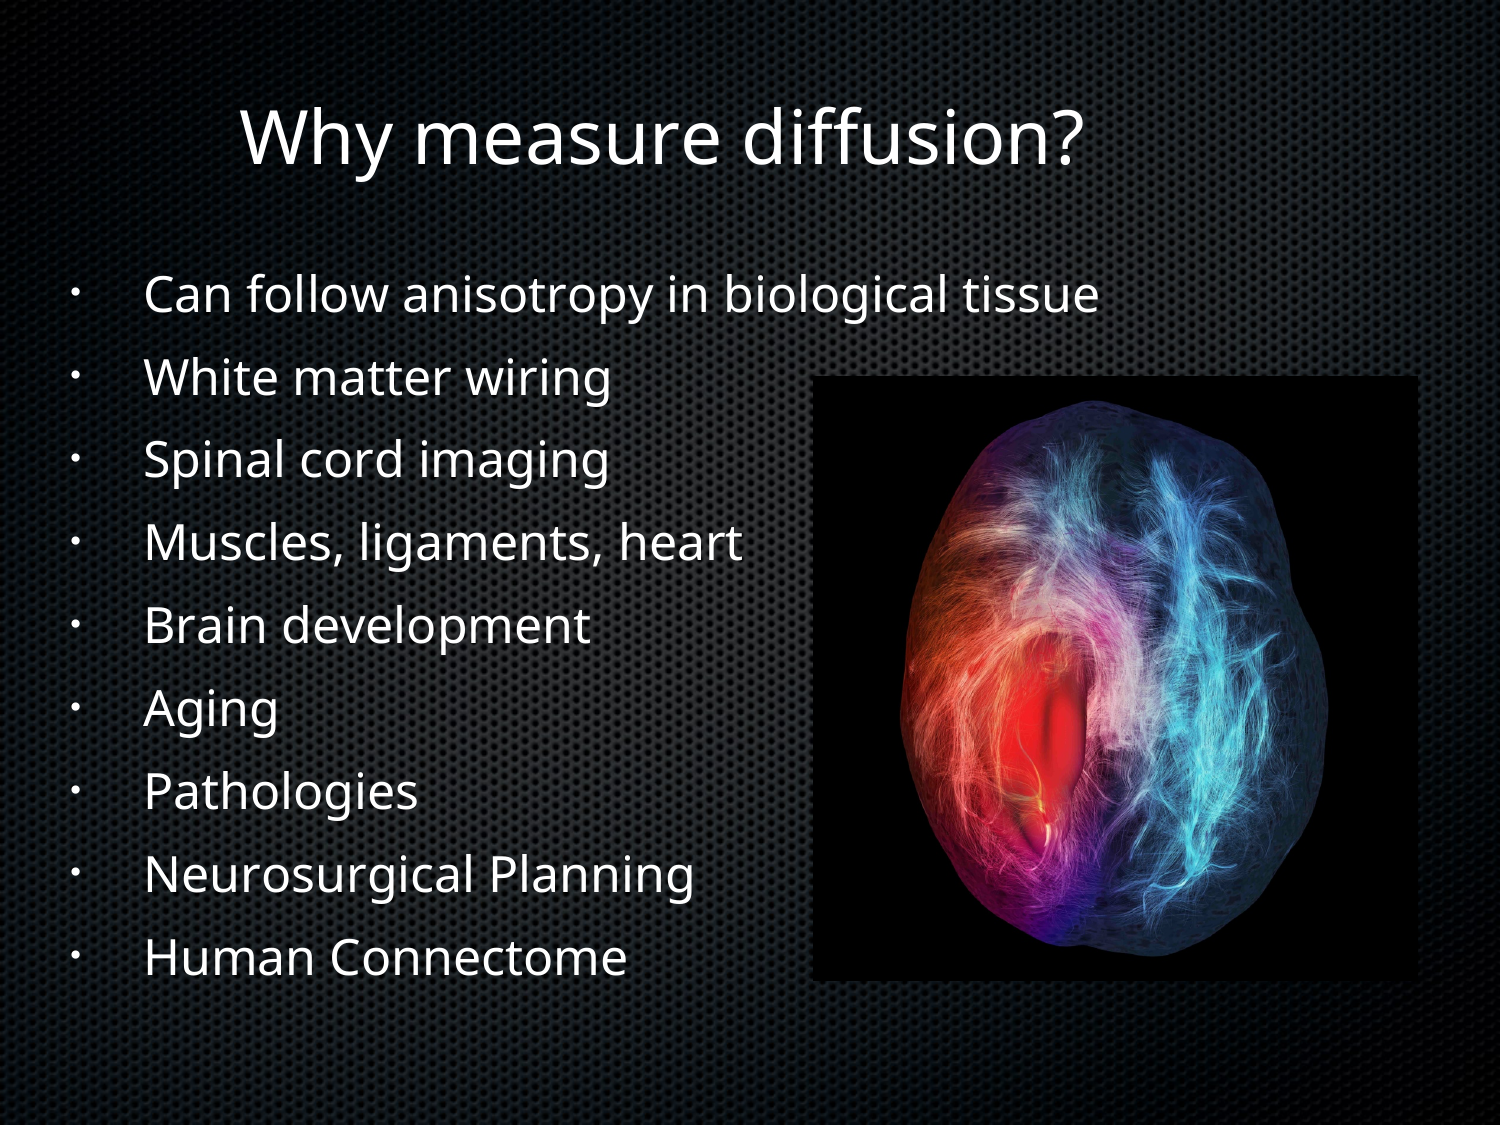

Why measure diffusion?
Can follow anisotropy in biological tissue
White matter wiring
Spinal cord imaging
Muscles, ligaments, heart
Brain development
Aging
Pathologies
Neurosurgical Planning
Human Connectome